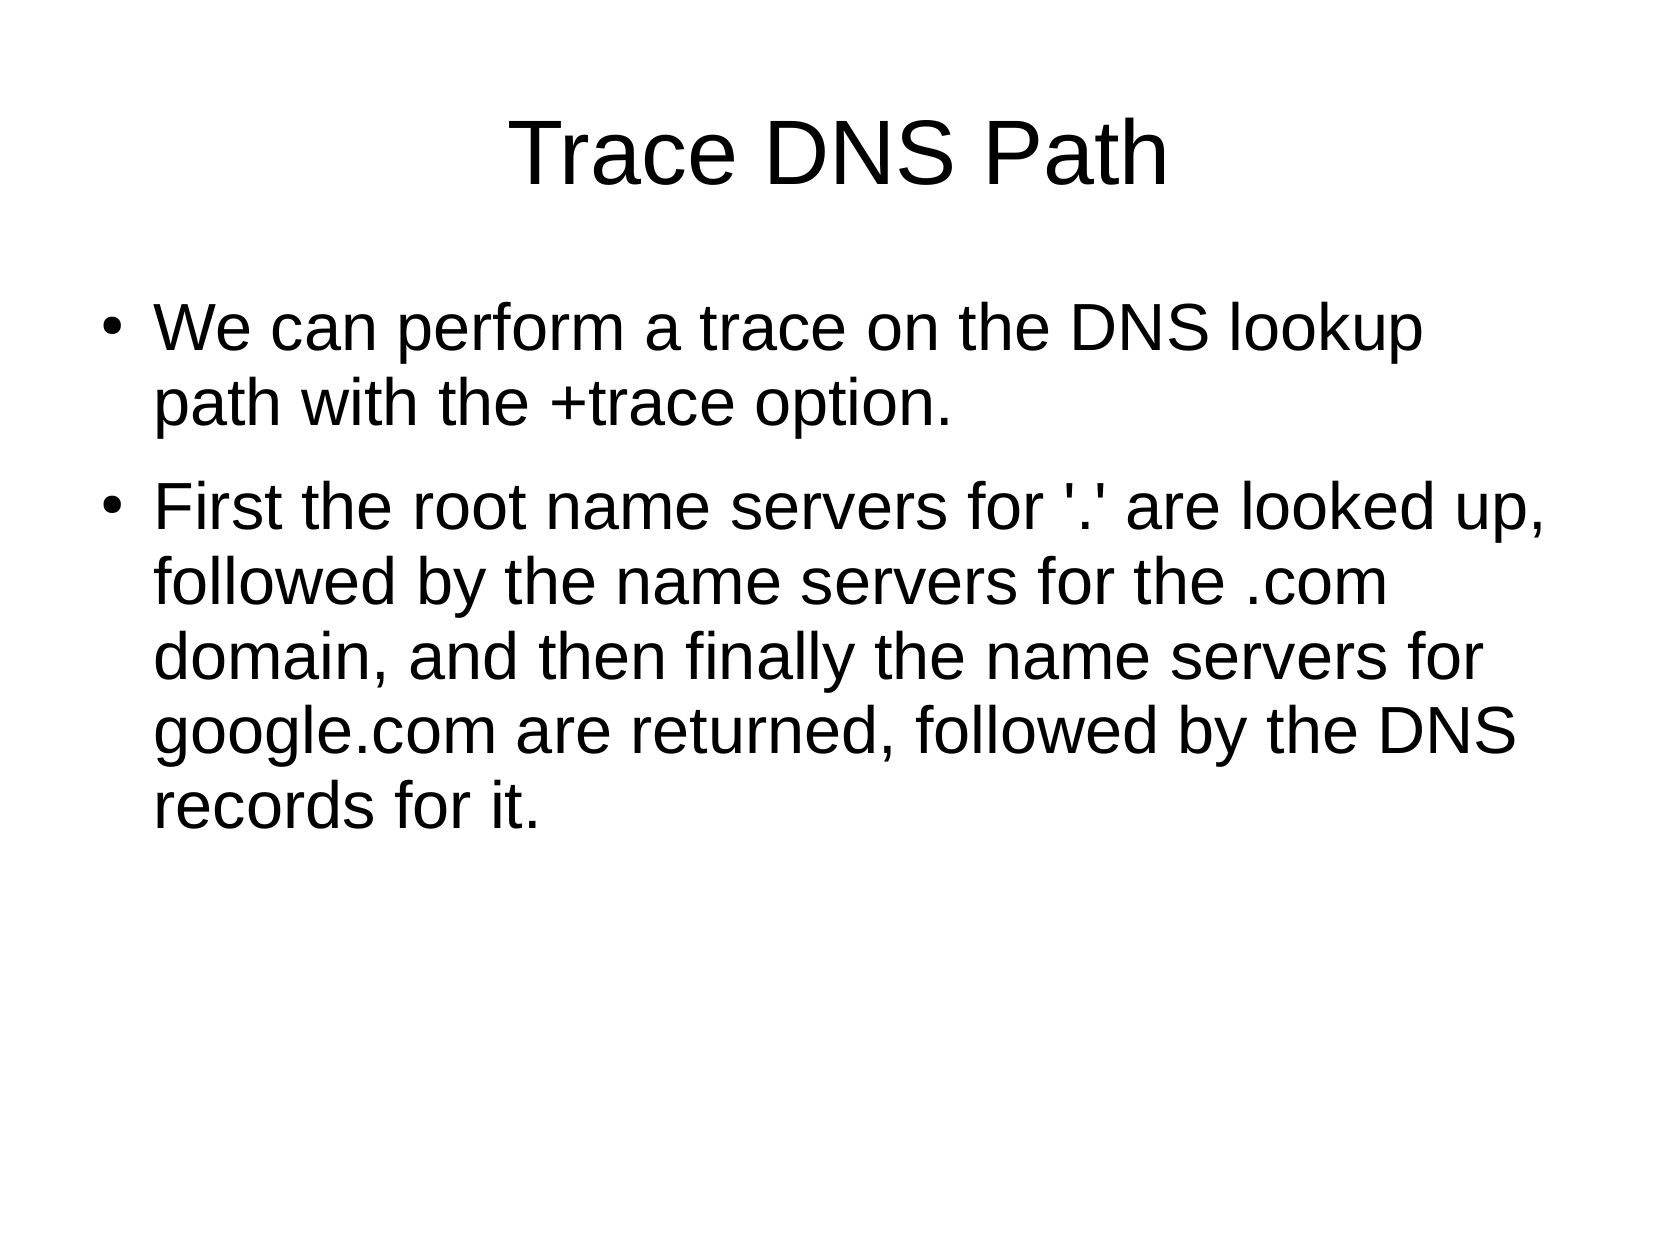

# Trace DNS Path
We can perform a trace on the DNS lookup path with the +trace option.
First the root name servers for '.' are looked up, followed by the name servers for the .com domain, and then finally the name servers for google.com are returned, followed by the DNS records for it.